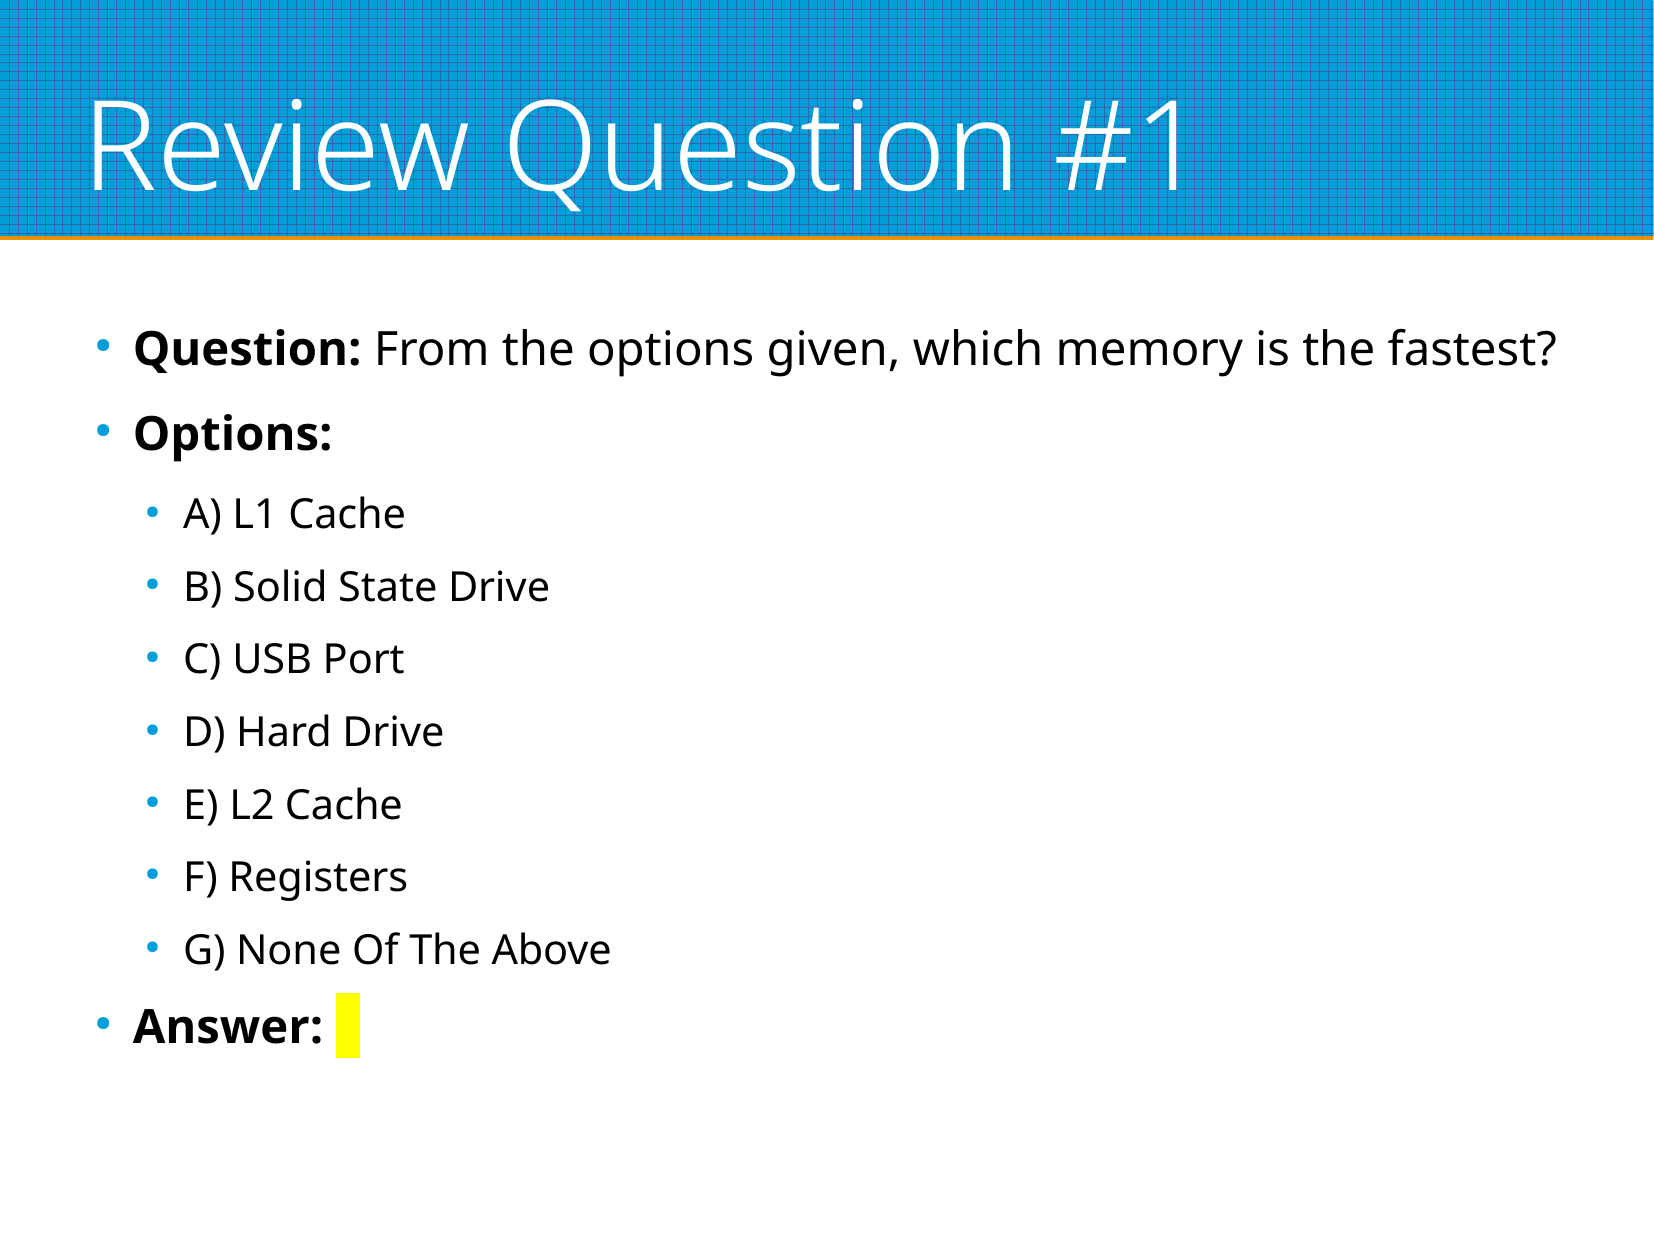

# Review Question #1
Question: From the options given, which memory is the fastest?
Options:
A) L1 Cache
B) Solid State Drive
C) USB Port
D) Hard Drive
E) L2 Cache
F) Registers
G) None Of The Above
Answer: F